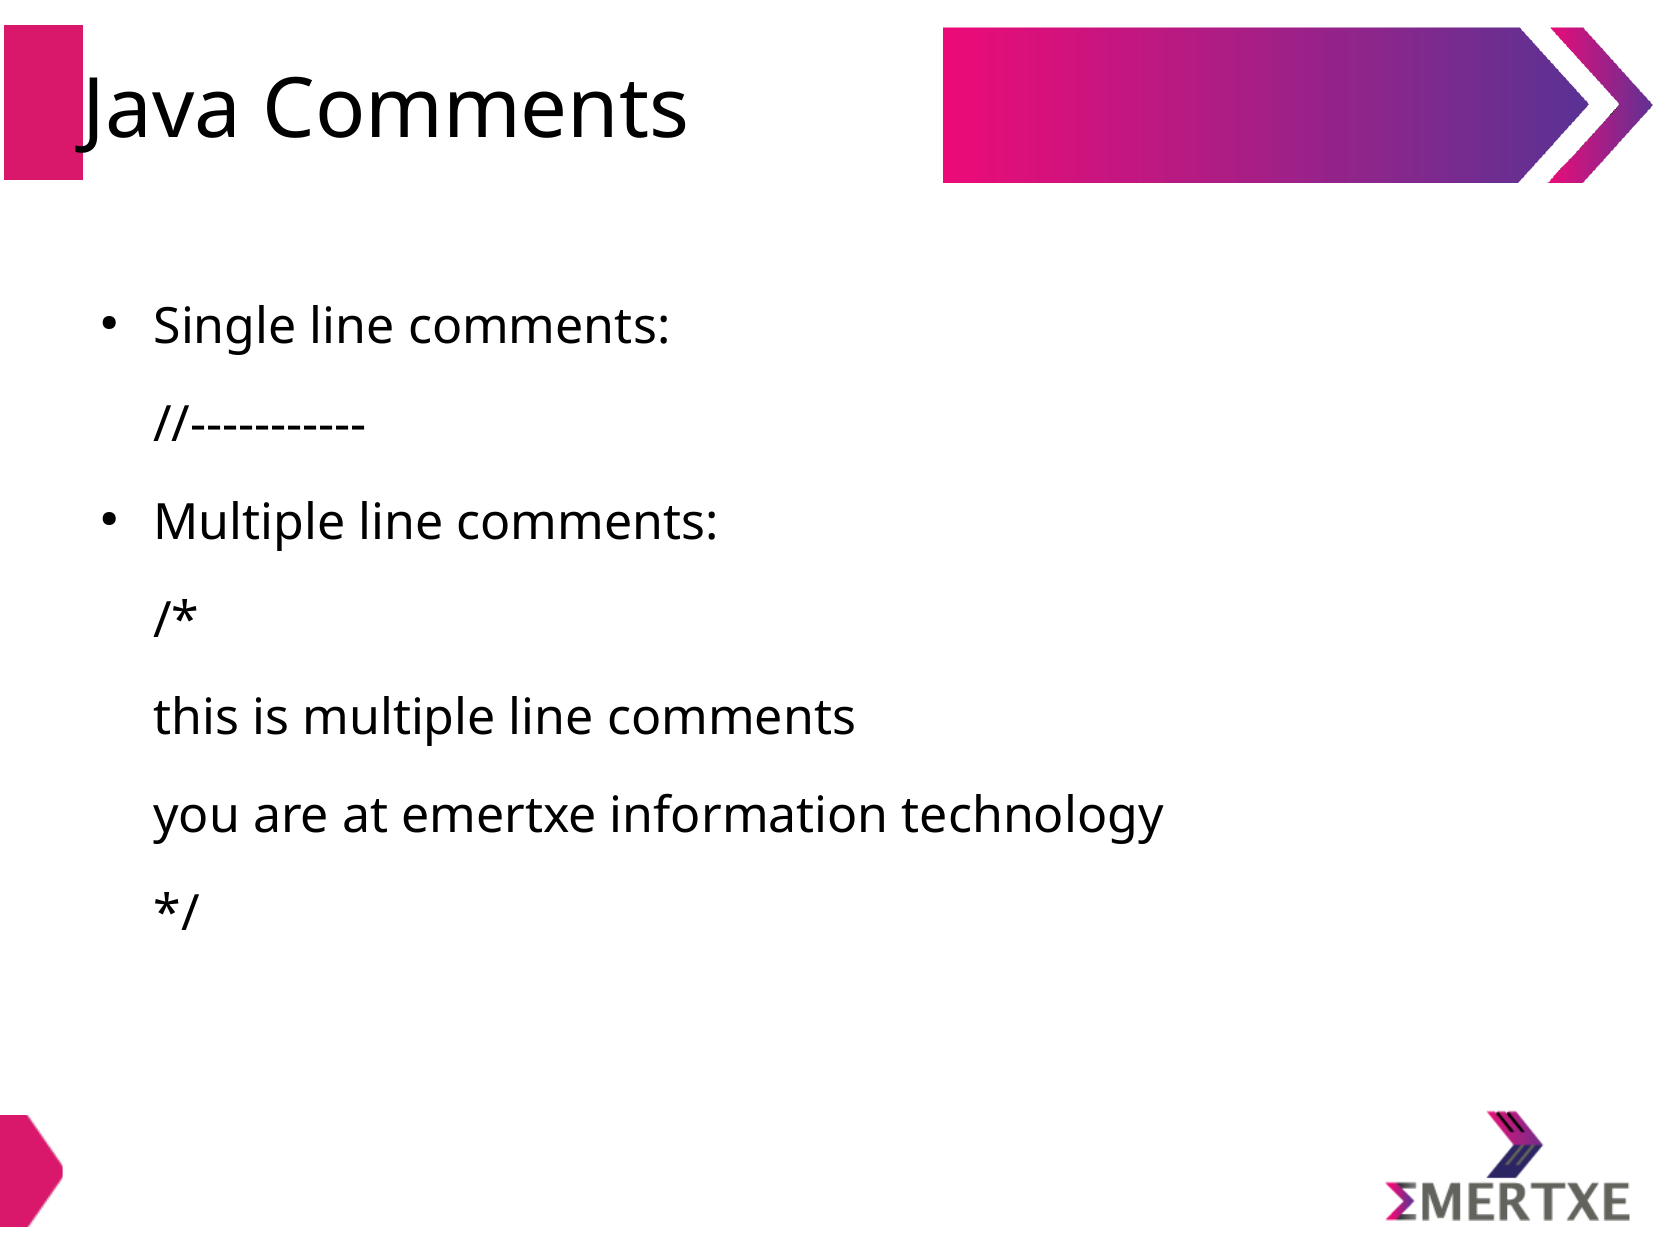

# Java Comments
Single line comments:
//-----------
Multiple line comments:
/*
this is multiple line comments
you are at emertxe information technology
*/